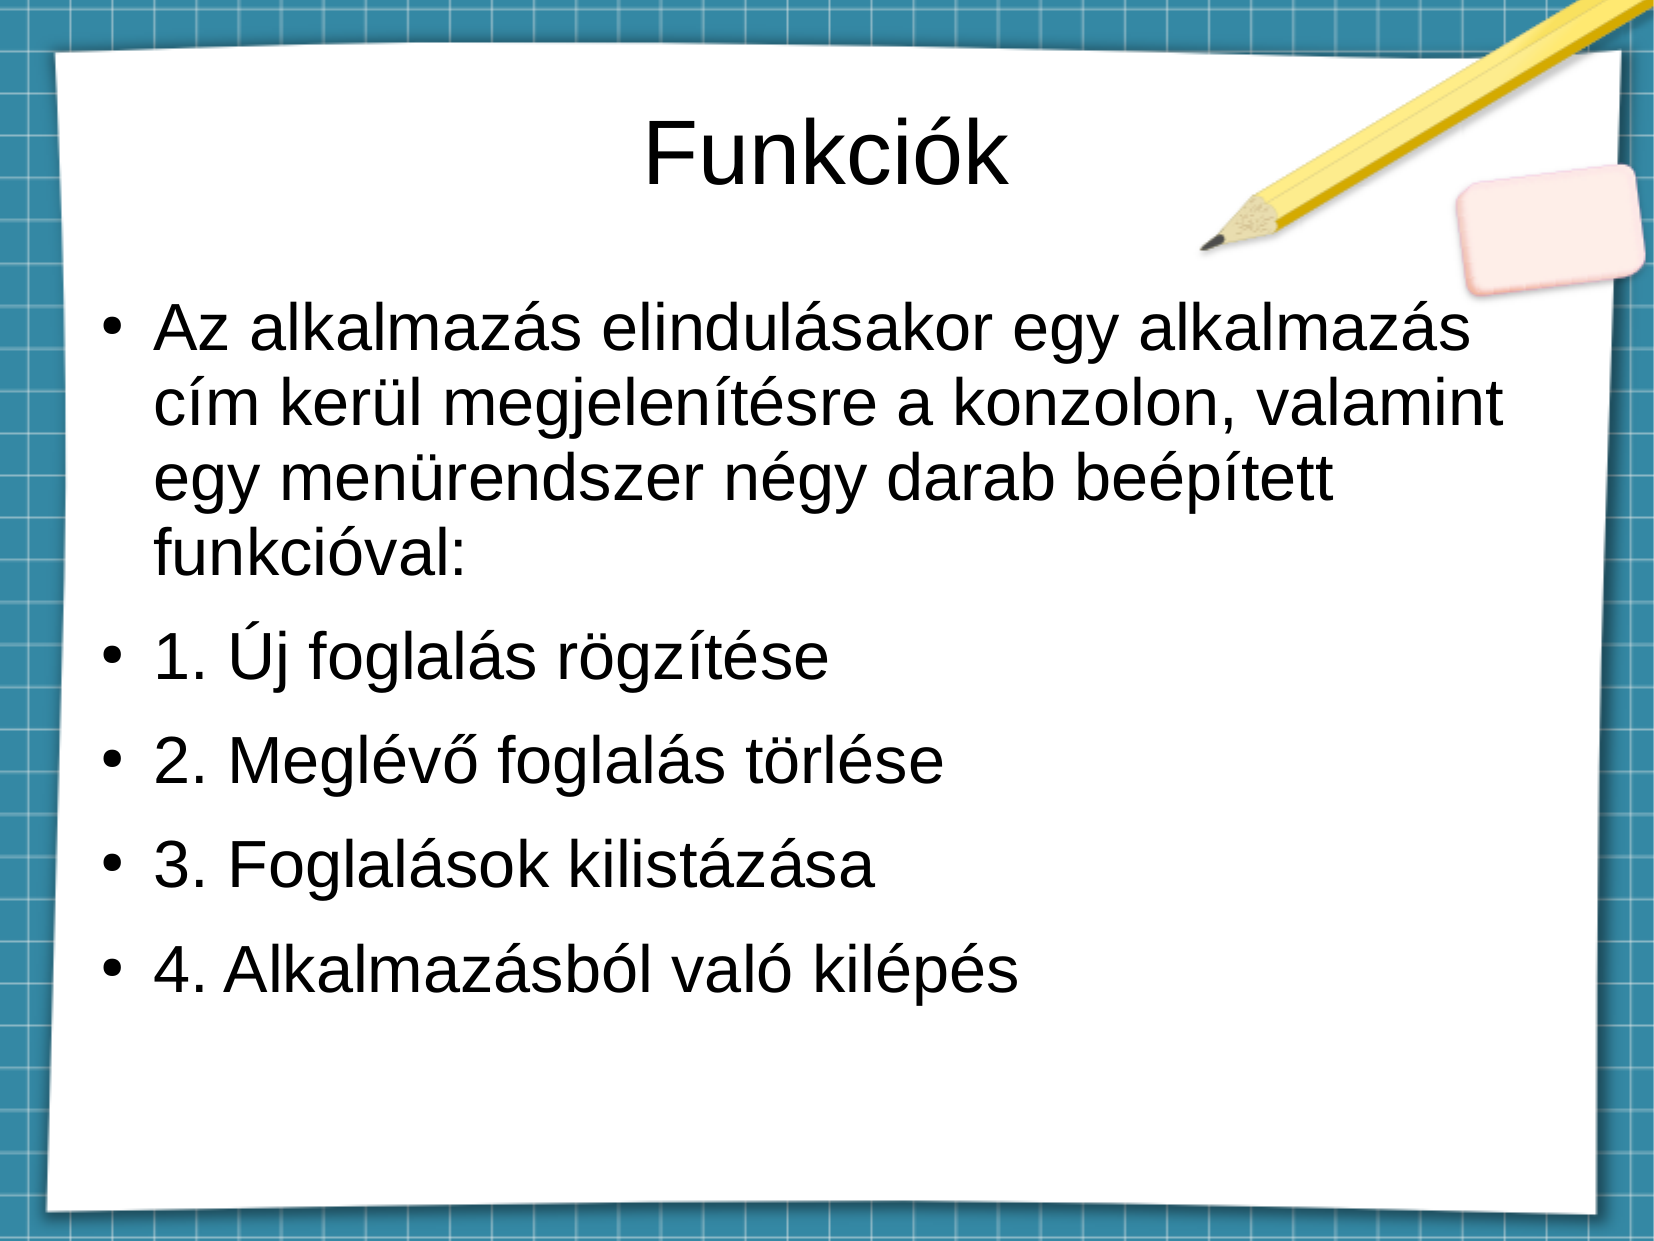

# Funkciók
Az alkalmazás elindulásakor egy alkalmazás cím kerül megjelenítésre a konzolon, valamint egy menürendszer négy darab beépített funkcióval:
1. Új foglalás rögzítése
2. Meglévő foglalás törlése
3. Foglalások kilistázása
4. Alkalmazásból való kilépés